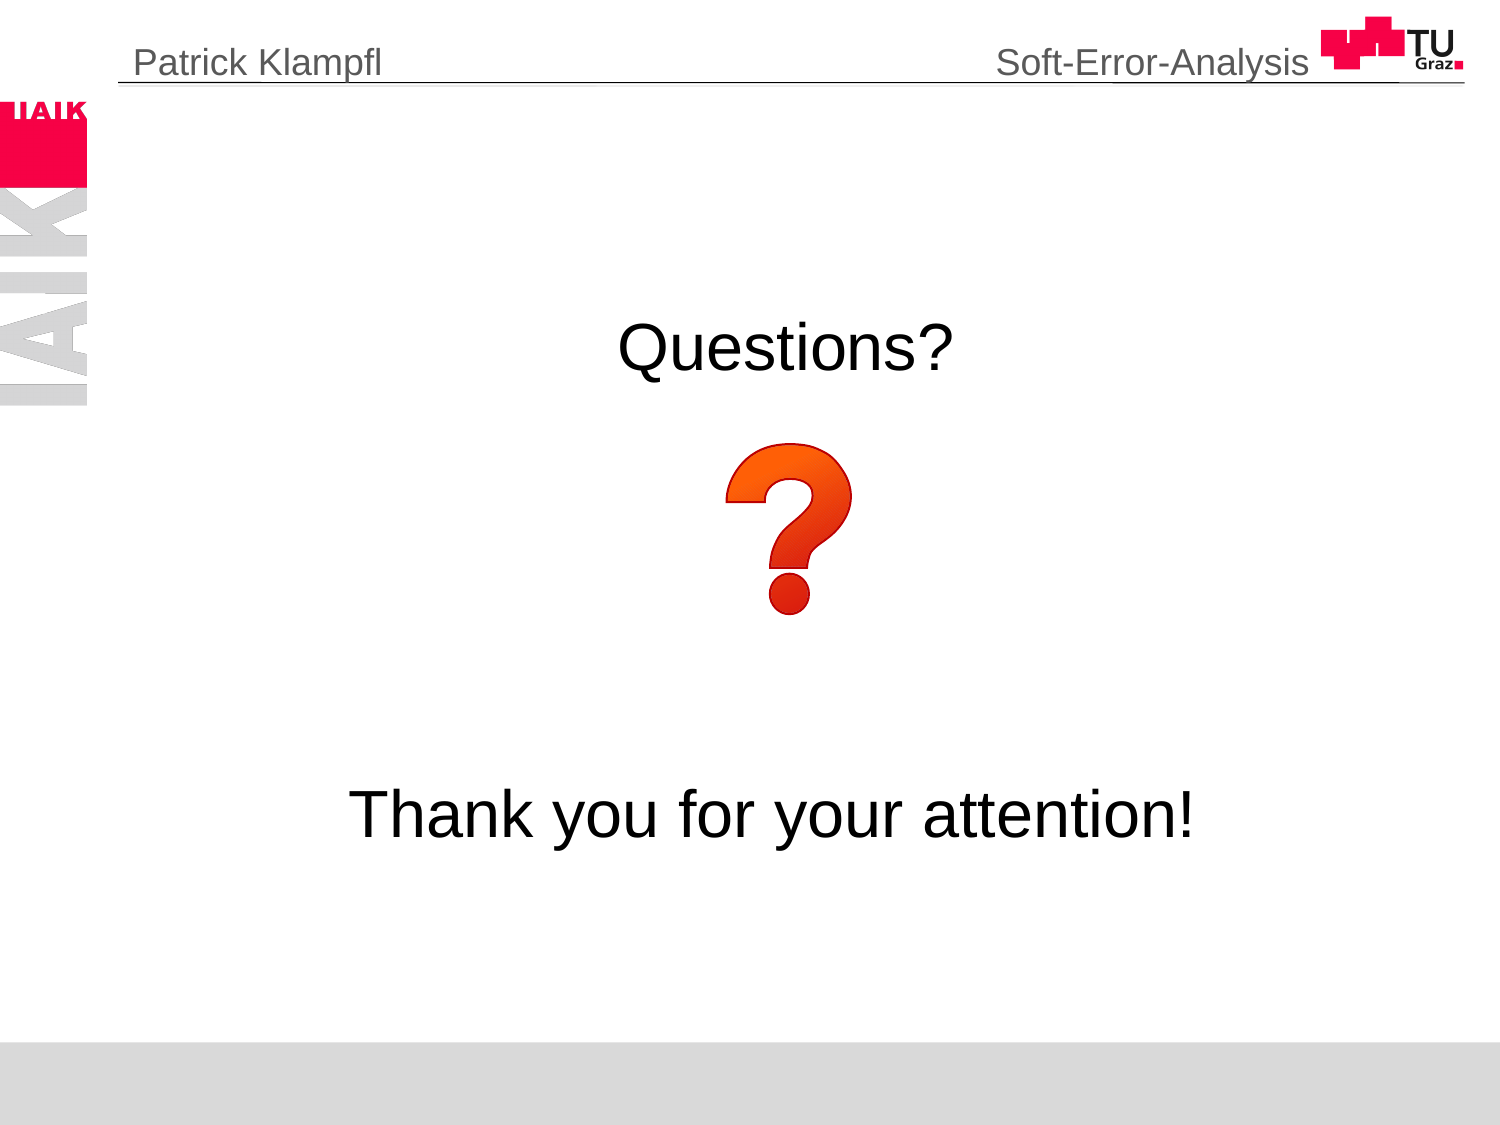

# Questions?
 Thank you for your attention!